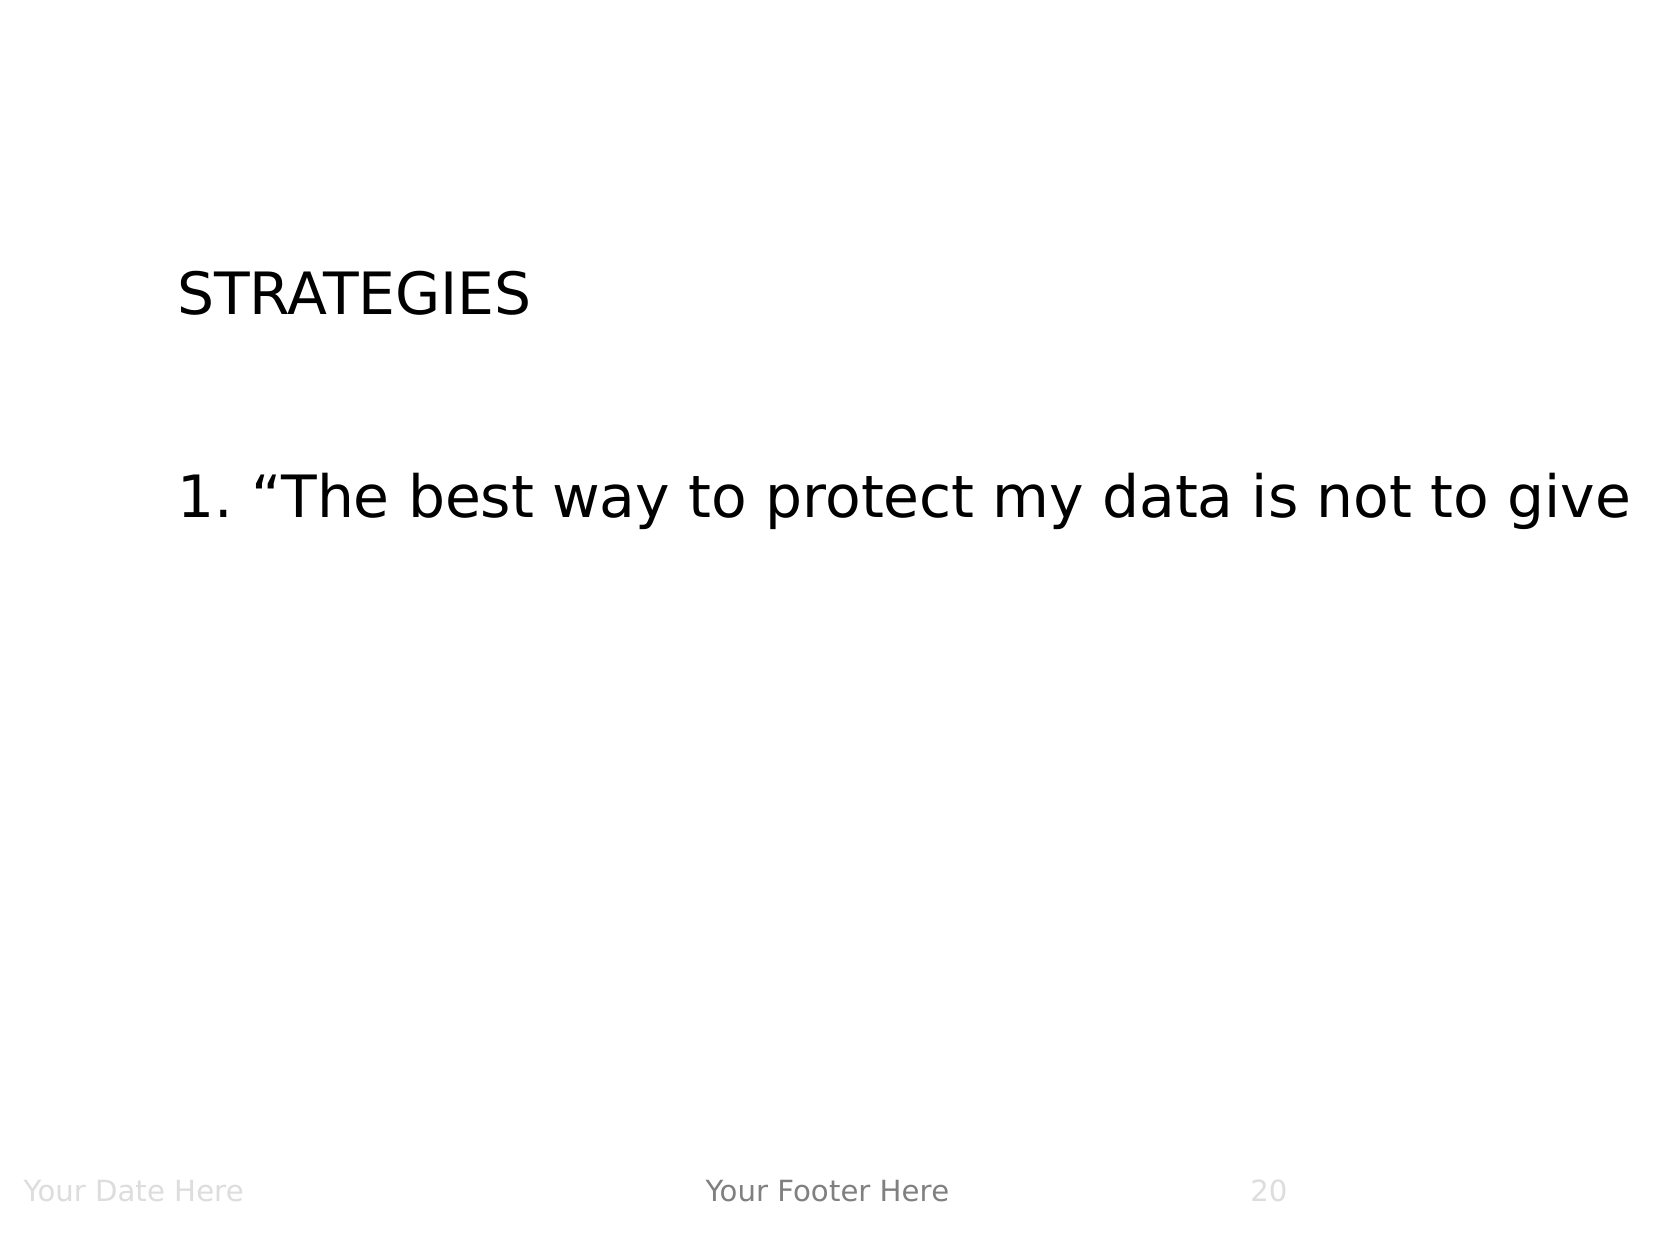

STRATEGIES
1. “The best way to protect my data is not to give it away. And the best way to do that is to use services that don’t store data.”
Your Date Here
Your Footer Here